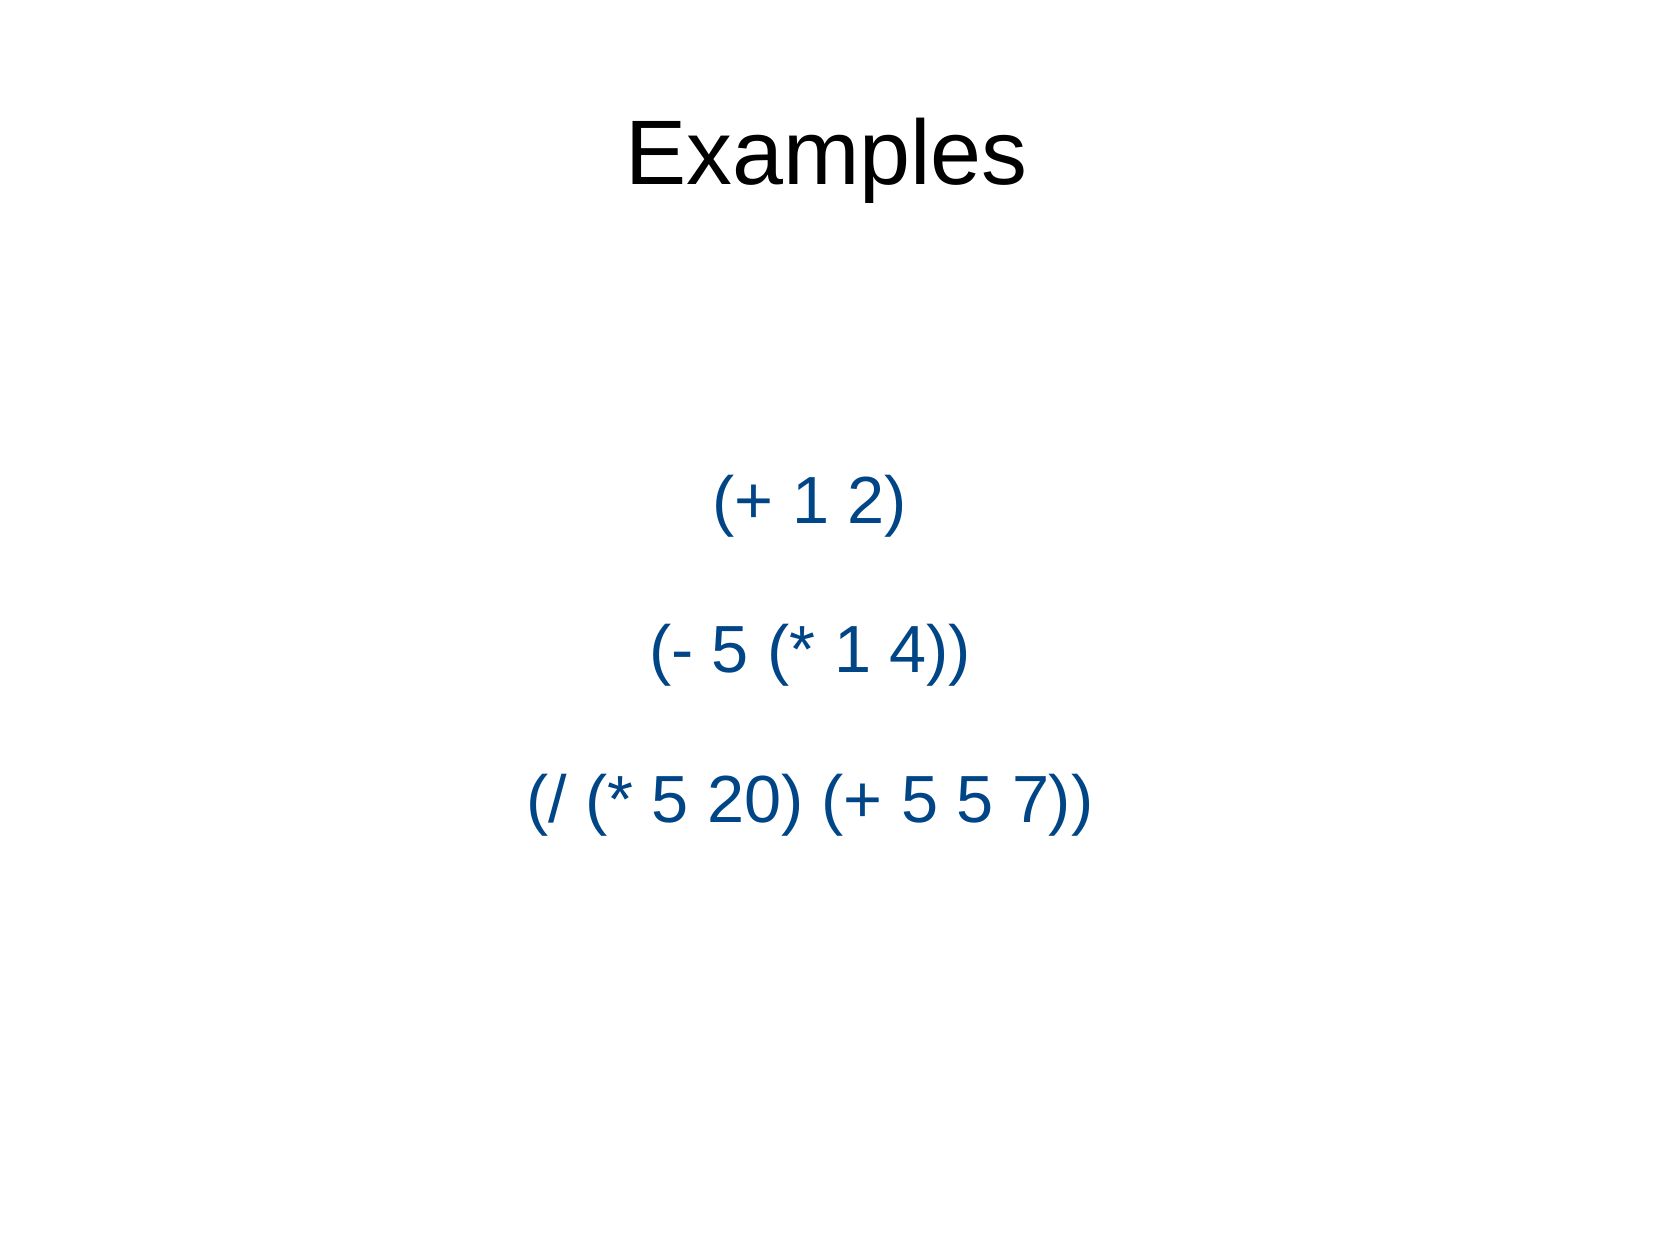

# Examples
(+ 1 2)
(- 5 (* 1 4))
(/ (* 5 20) (+ 5 5 7))